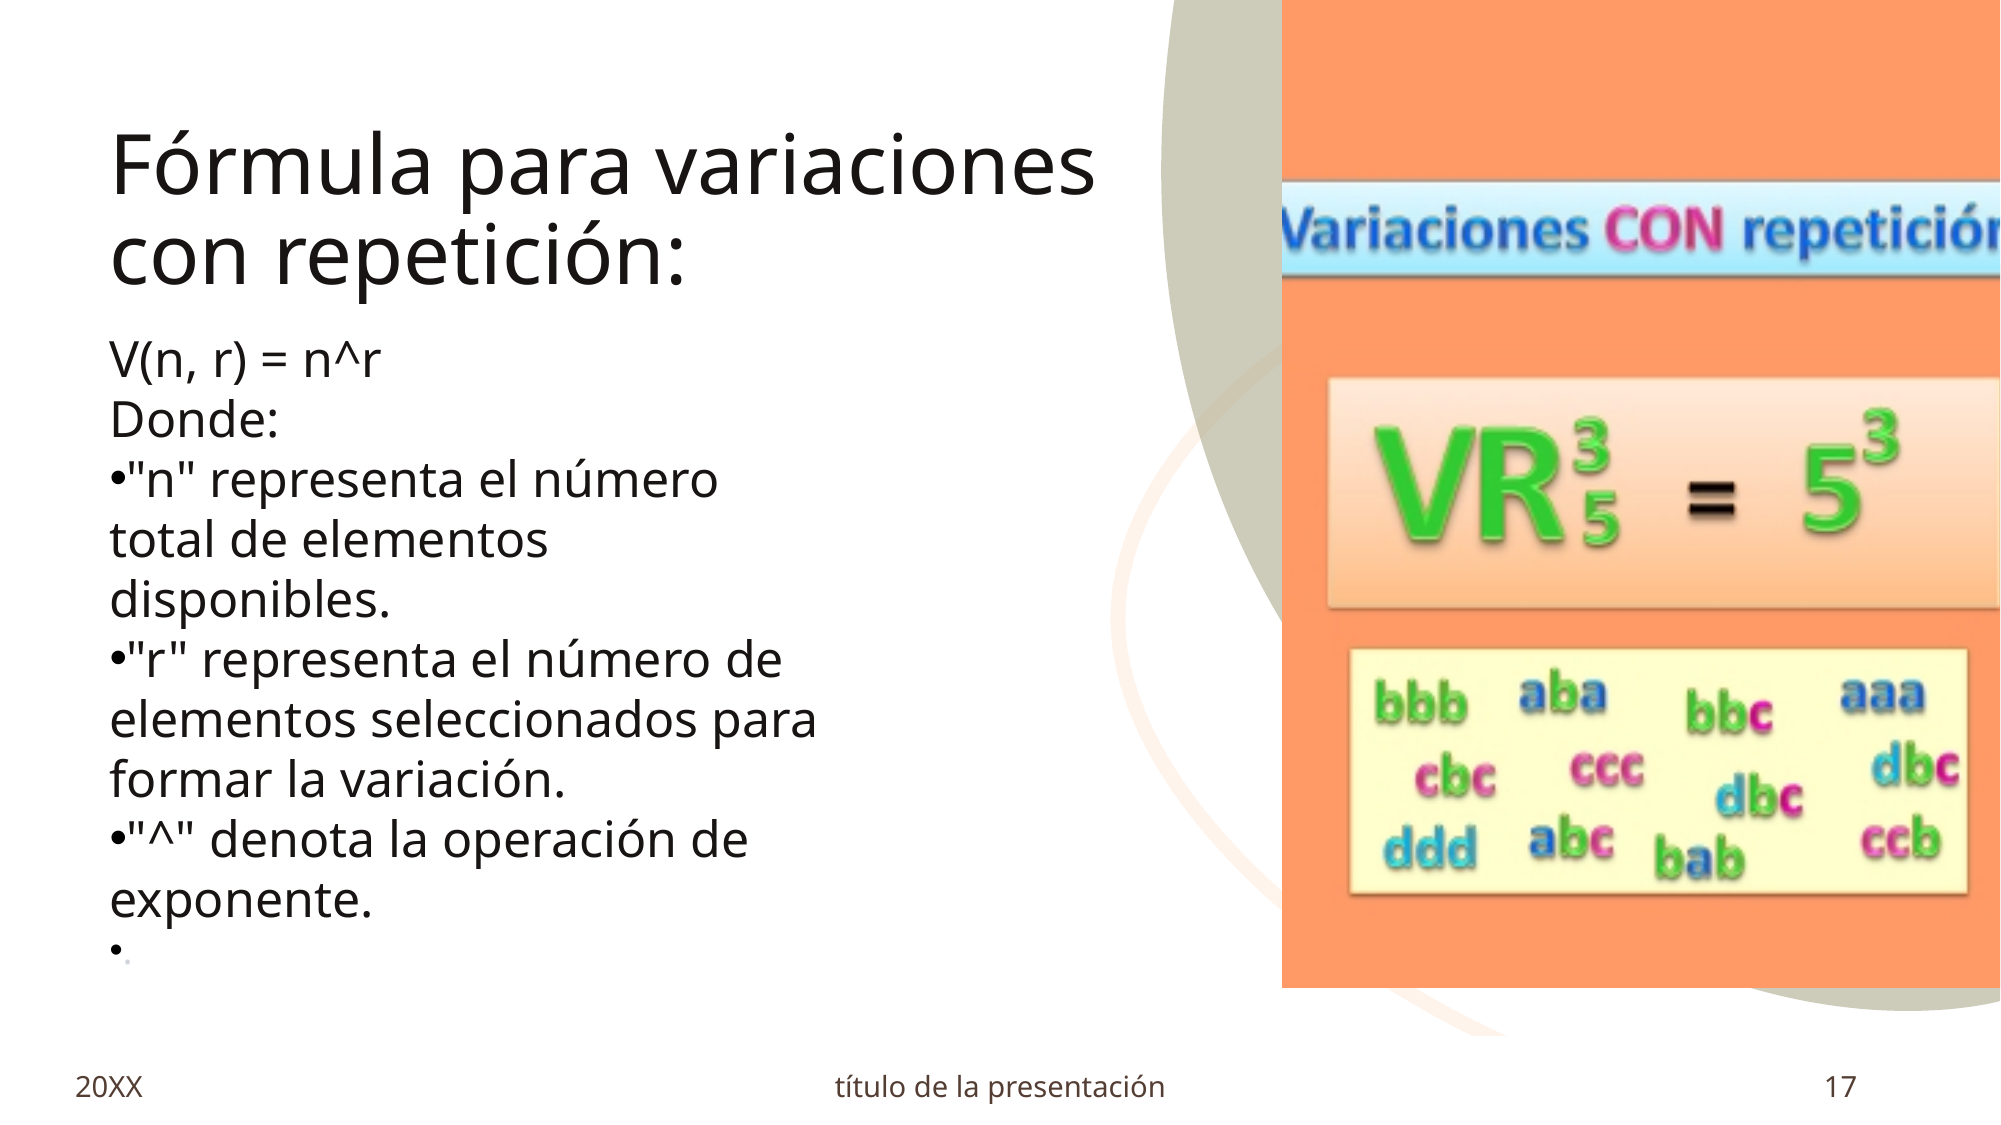

# Fórmula para variaciones con repetición:
V(n, r) = n^r
Donde:
"n" representa el número total de elementos disponibles.
"r" representa el número de elementos seleccionados para formar la variación.
"^" denota la operación de exponente.
.
20XX
título de la presentación